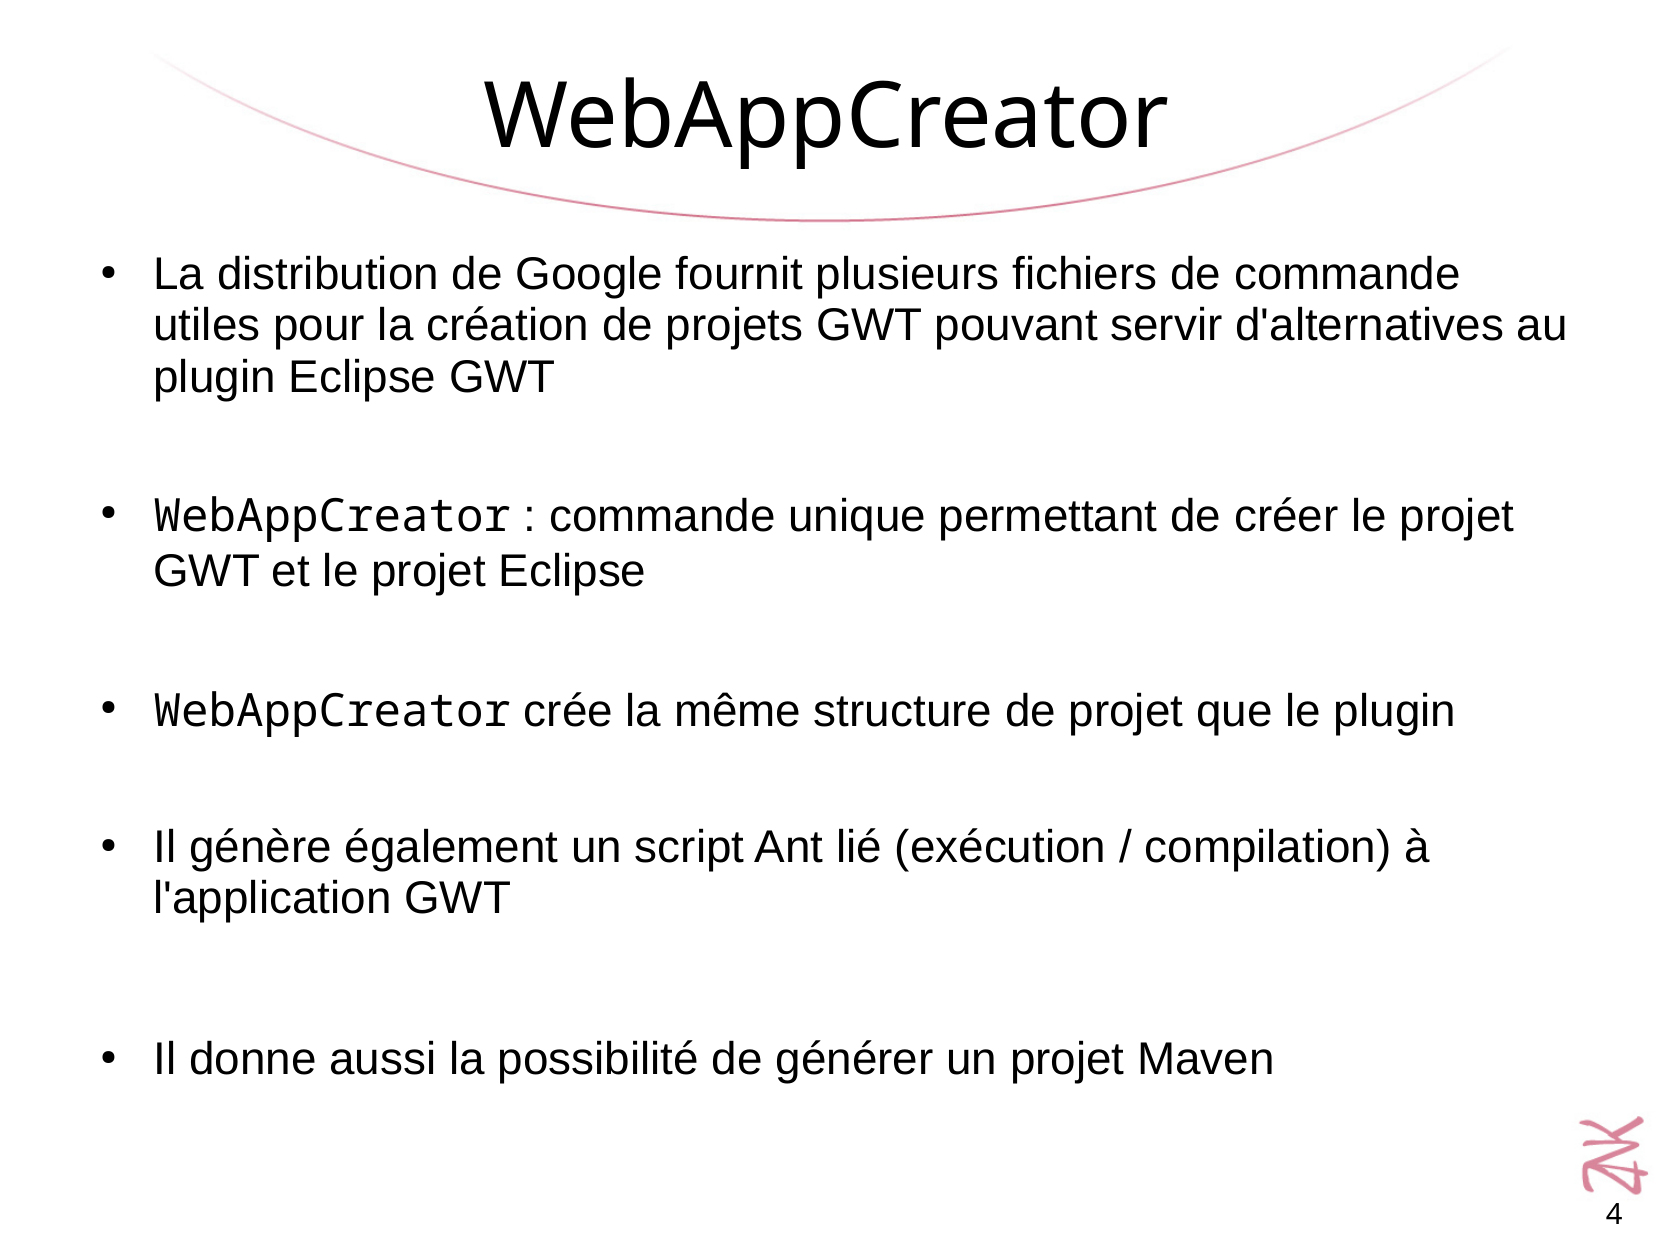

# WebAppCreator
La distribution de Google fournit plusieurs fichiers de commande utiles pour la création de projets GWT pouvant servir d'alternatives au plugin Eclipse GWT
WebAppCreator : commande unique permettant de créer le projet GWT et le projet Eclipse
WebAppCreator crée la même structure de projet que le plugin
Il génère également un script Ant lié (exécution / compilation) à l'application GWT
Il donne aussi la possibilité de générer un projet Maven
4